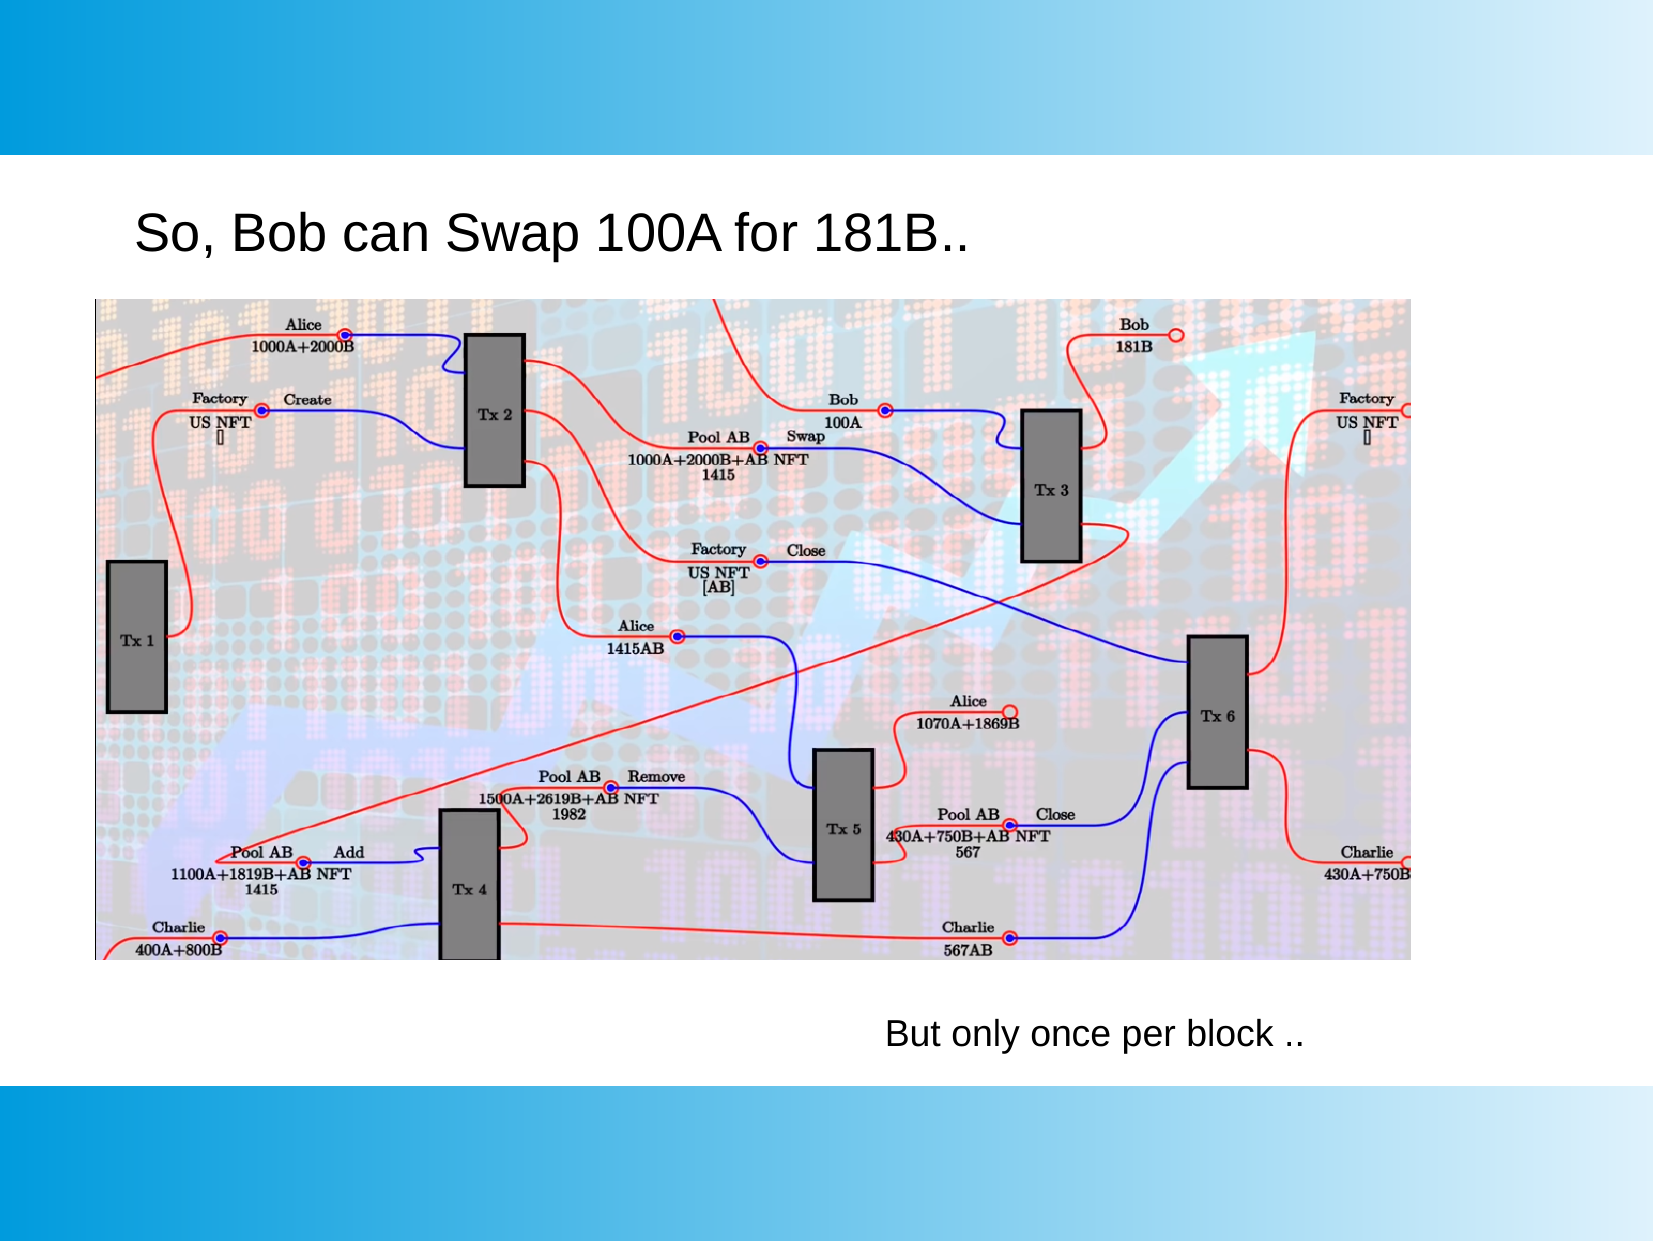

So, Bob can Swap 100A for 181B..
But only once per block ..